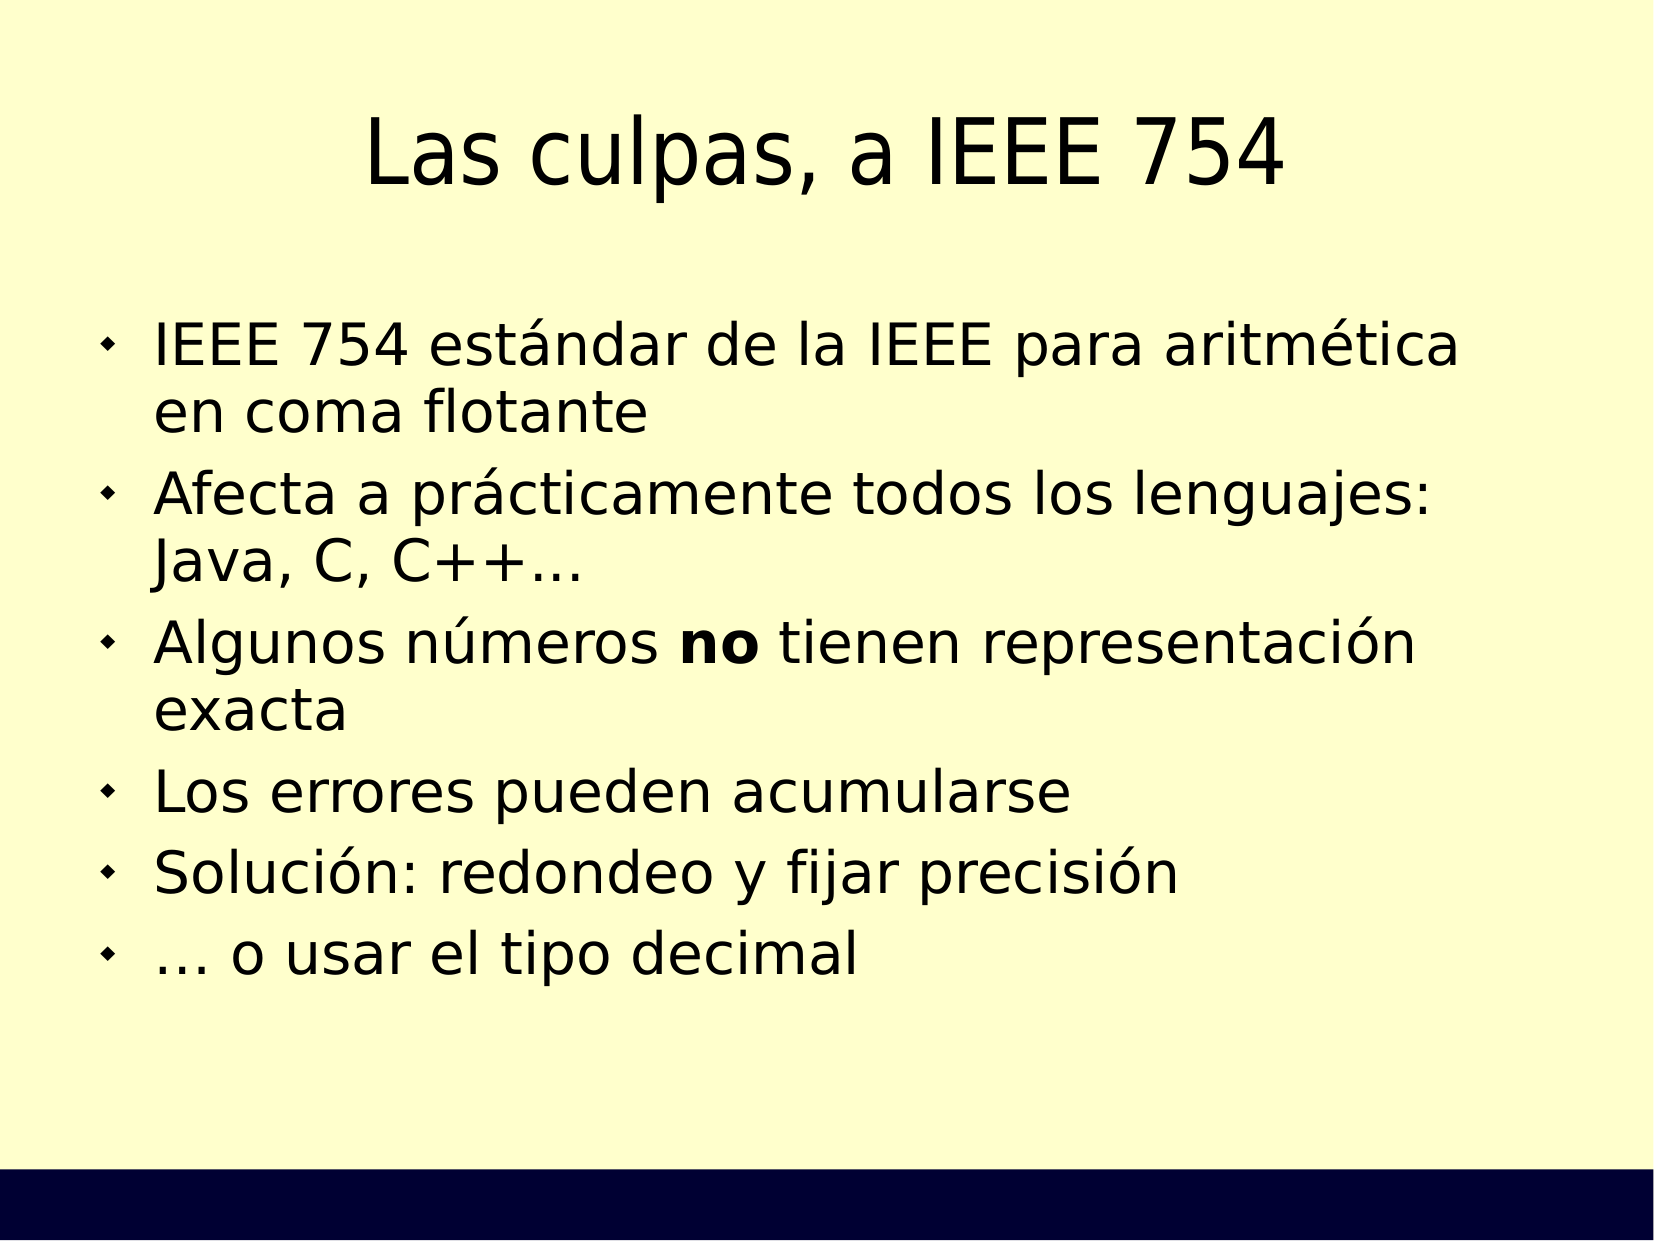

# Las culpas, a IEEE 754
IEEE 754 estándar de la IEEE para aritmética en coma flotante
Afecta a prácticamente todos los lenguajes: Java, C, C++...
Algunos números no tienen representación exacta
Los errores pueden acumularse
Solución: redondeo y fijar precisión
… o usar el tipo decimal